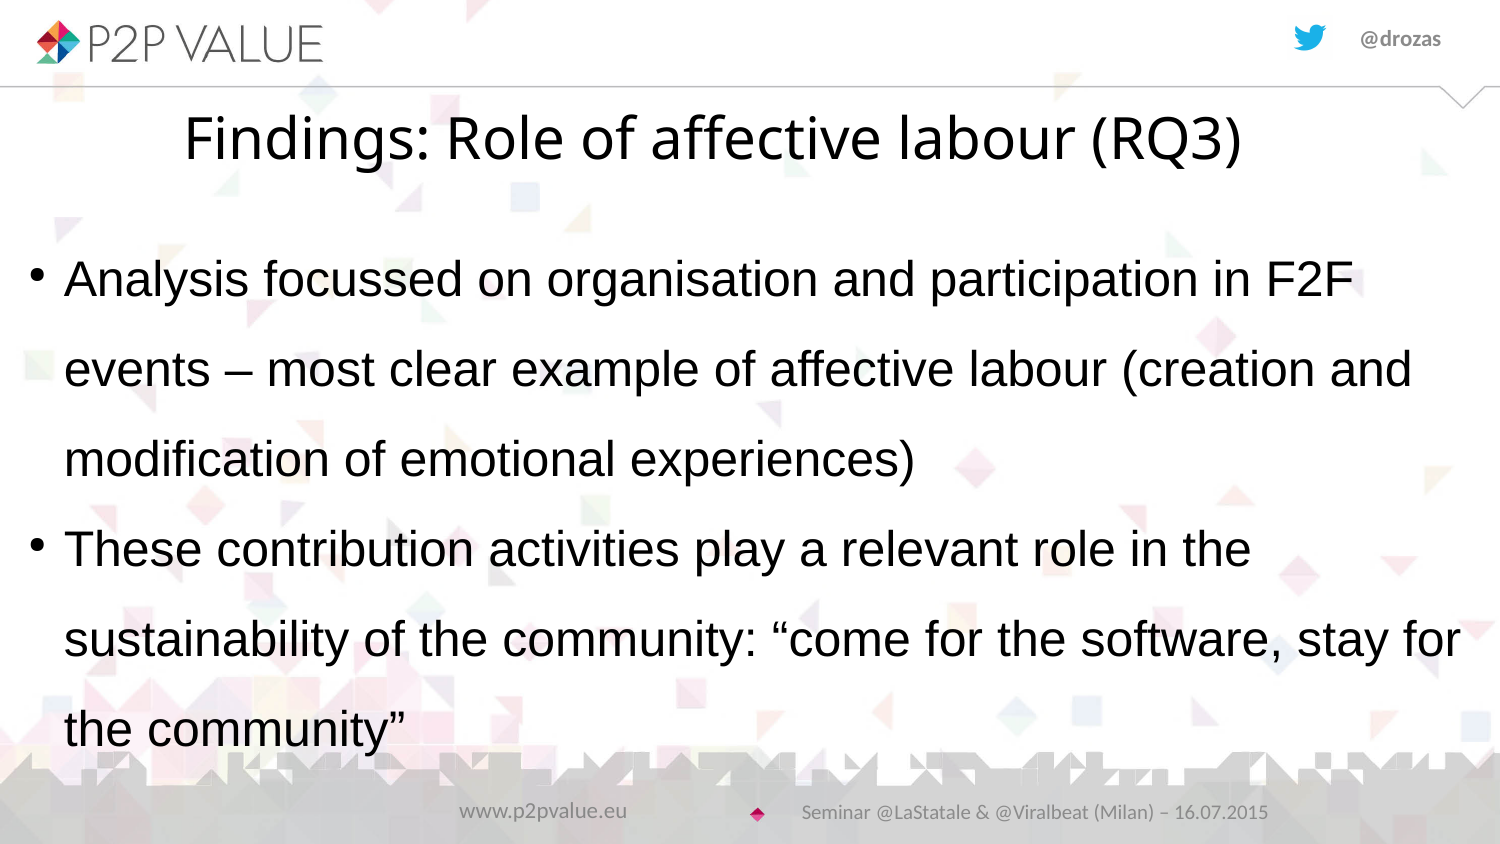

@drozas
# Findings: Role of affective labour (RQ3)
Analysis focussed on organisation and participation in F2F events – most clear example of affective labour (creation and modification of emotional experiences)
These contribution activities play a relevant role in the sustainability of the community: “come for the software, stay for the community”
Seminar @LaStatale & @Viralbeat (Milan) – 16.07.2015
www.p2pvalue.eu